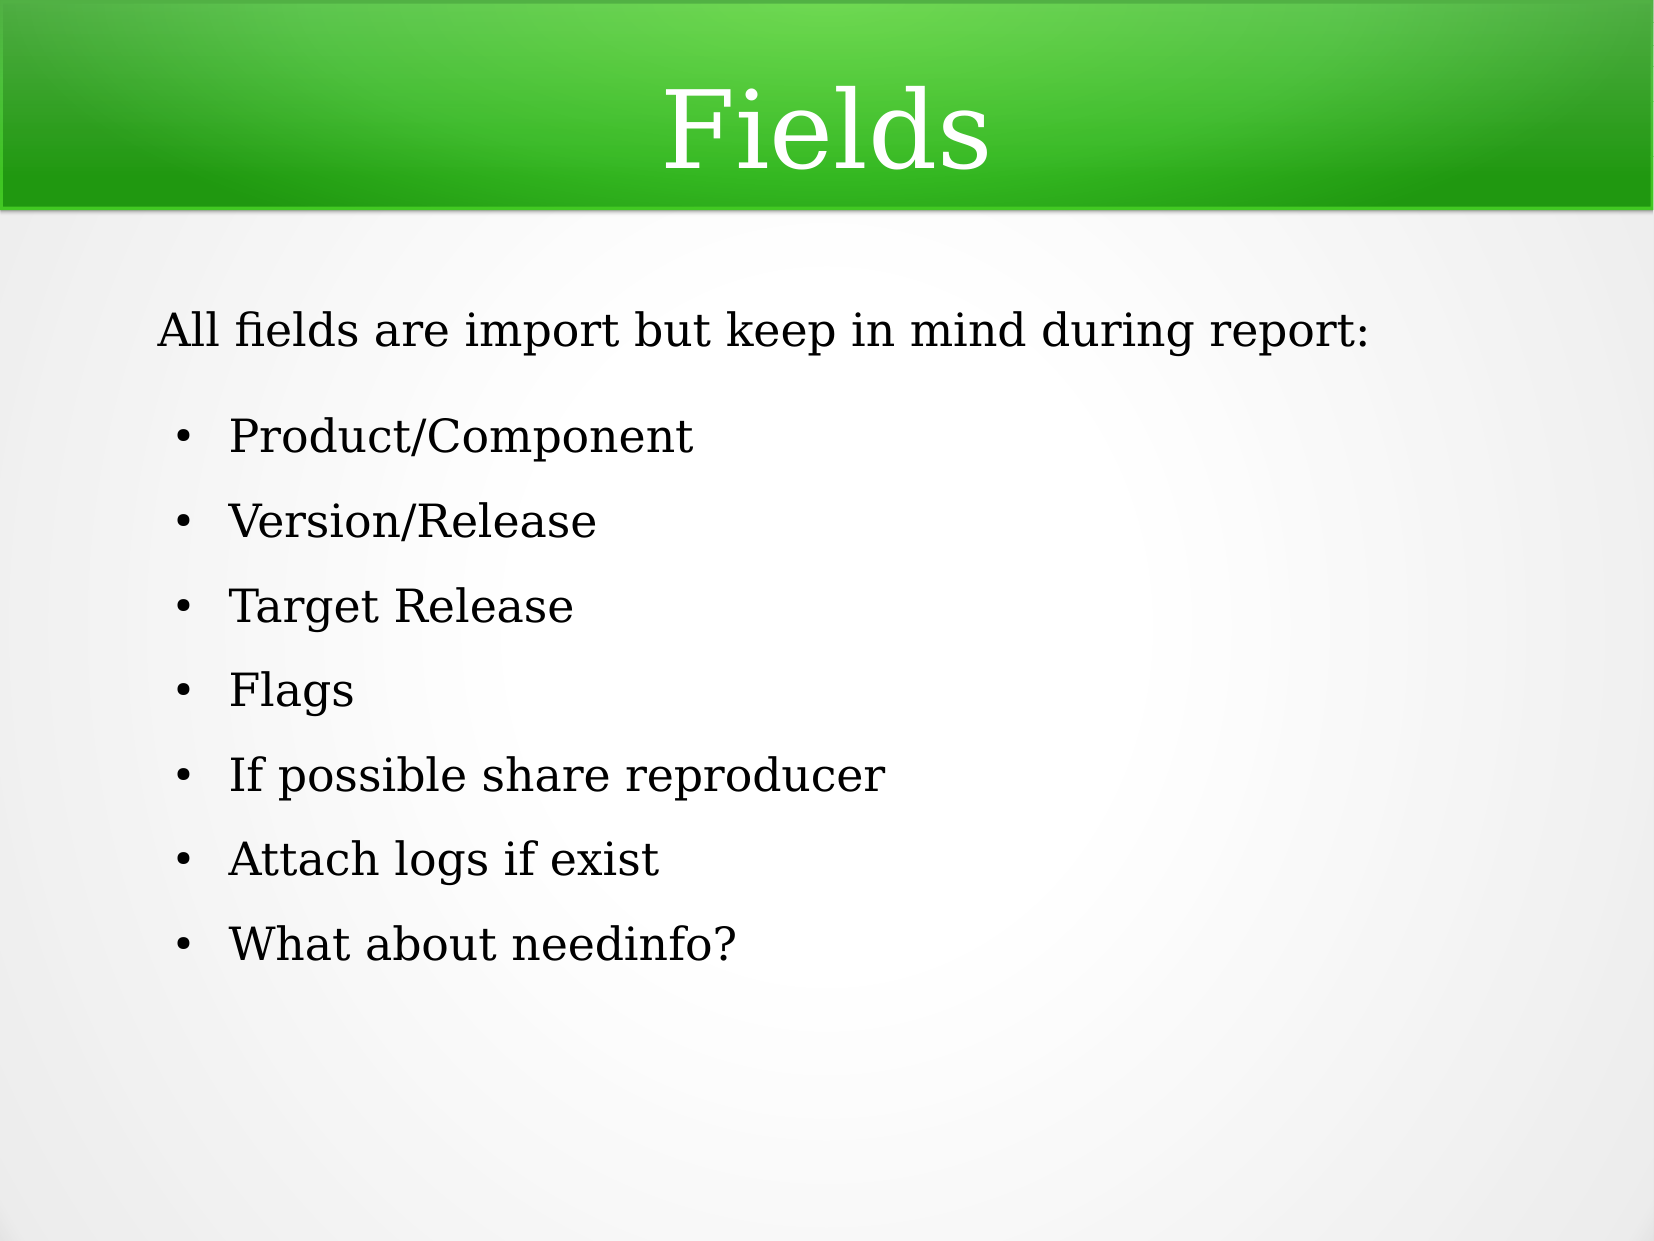

Fields
# All fields are import but keep in mind during report:
Product/Component
Version/Release
Target Release
Flags
If possible share reproducer
Attach logs if exist
What about needinfo?